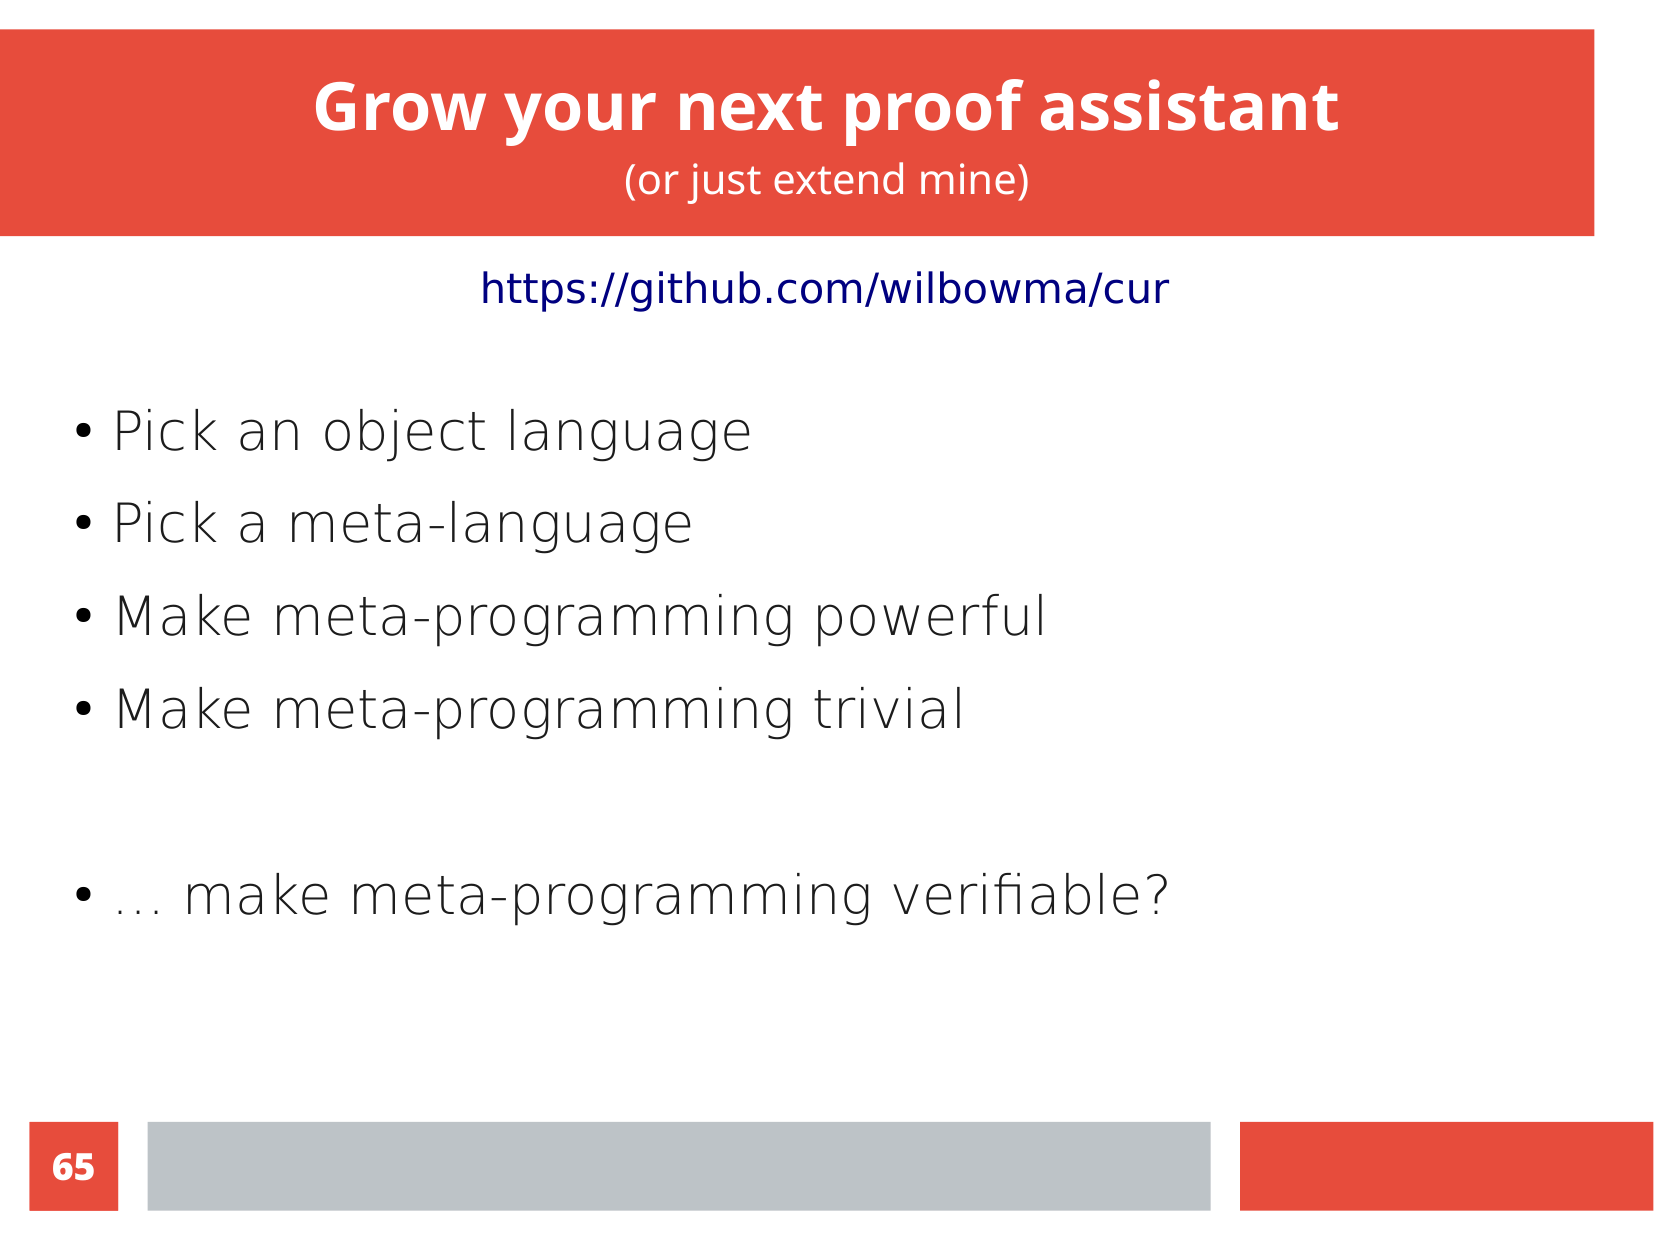

# Grow your next proof assistant (or just extend mine)
https://github.com/wilbowma/cur
Pick an object language
Pick a meta-language
Make meta-programming powerful
Make meta-programming trivial
… make meta-programming verifiable?
65